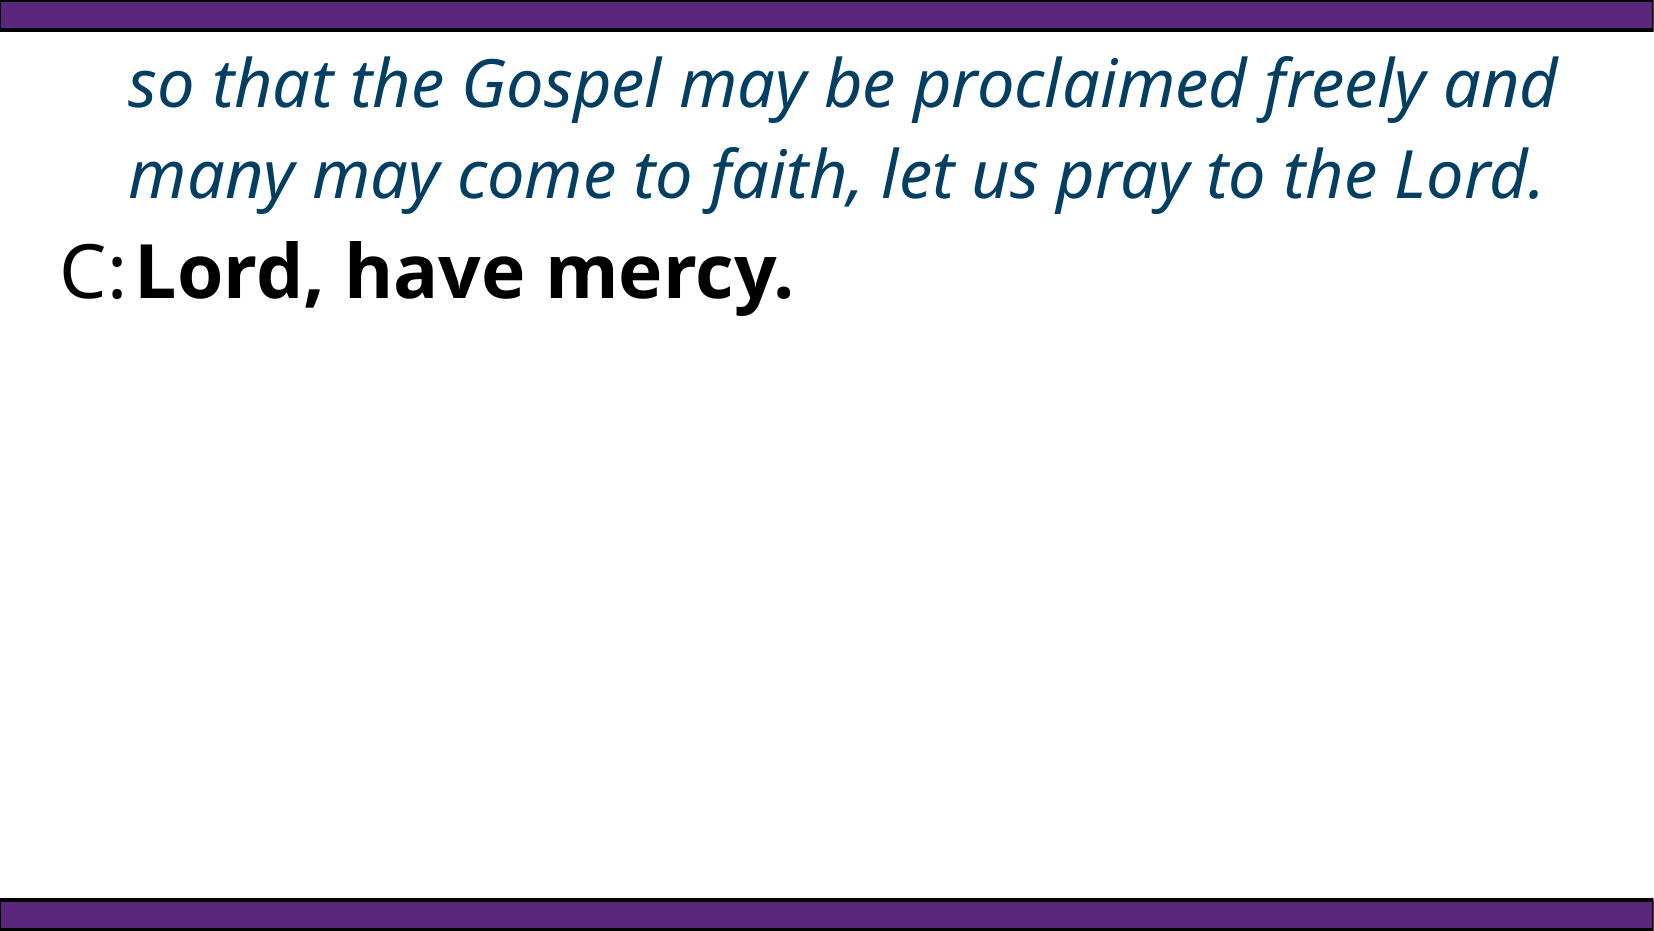

so that the Gospel may be proclaimed freely and
 many may come to faith, let us pray to the Lord.
C:	Lord, have mercy.